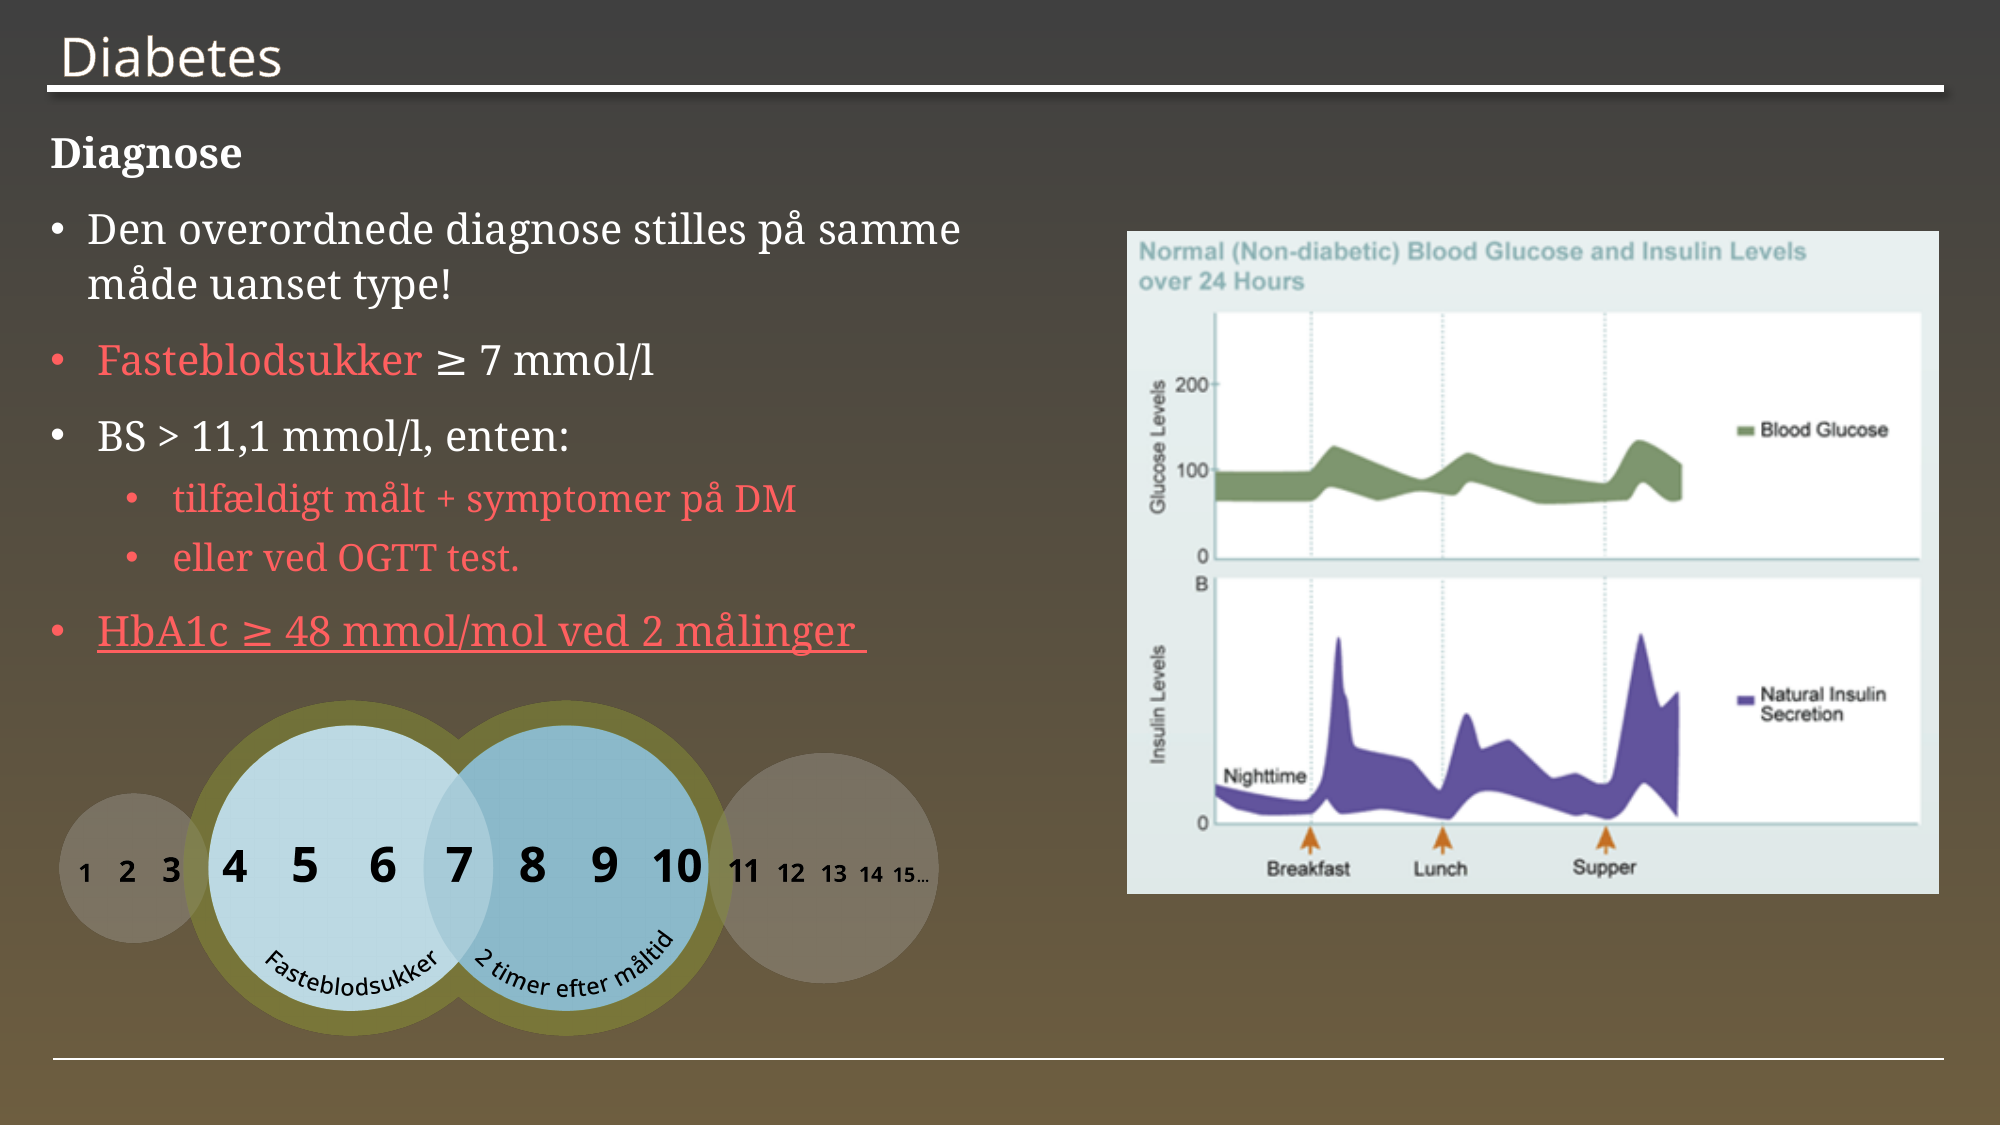

# Diabetes
Diagnose
Den overordnede diagnose stilles på samme måde uanset type!
Fasteblodsukker ≥ 7 mmol/l
BS > 11,1 mmol/l, enten:
tilfældigt målt + symptomer på DM
eller ved OGTT test.
HbA1c ≥ 48 mmol/mol ved 2 målinger